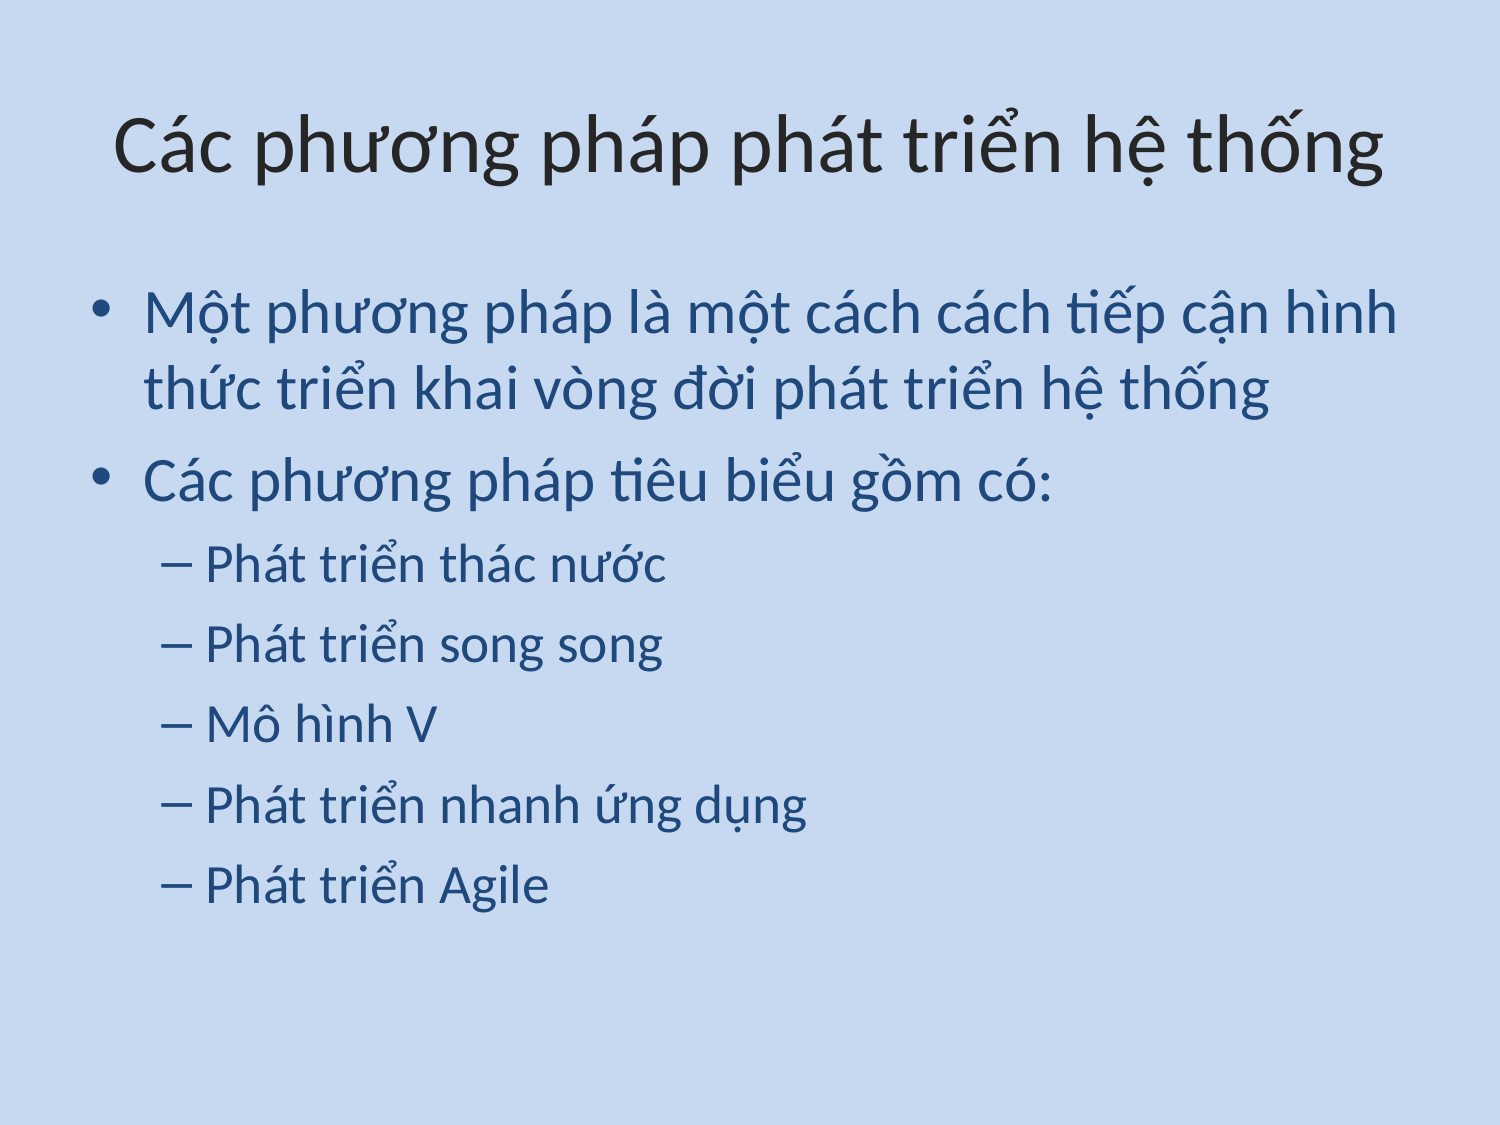

# Các phương pháp phát triển hệ thống
Một phương pháp là một cách cách tiếp cận hình thức triển khai vòng đời phát triển hệ thống
Các phương pháp tiêu biểu gồm có:
Phát triển thác nước
Phát triển song song
Mô hình V
Phát triển nhanh ứng dụng
Phát triển Agile